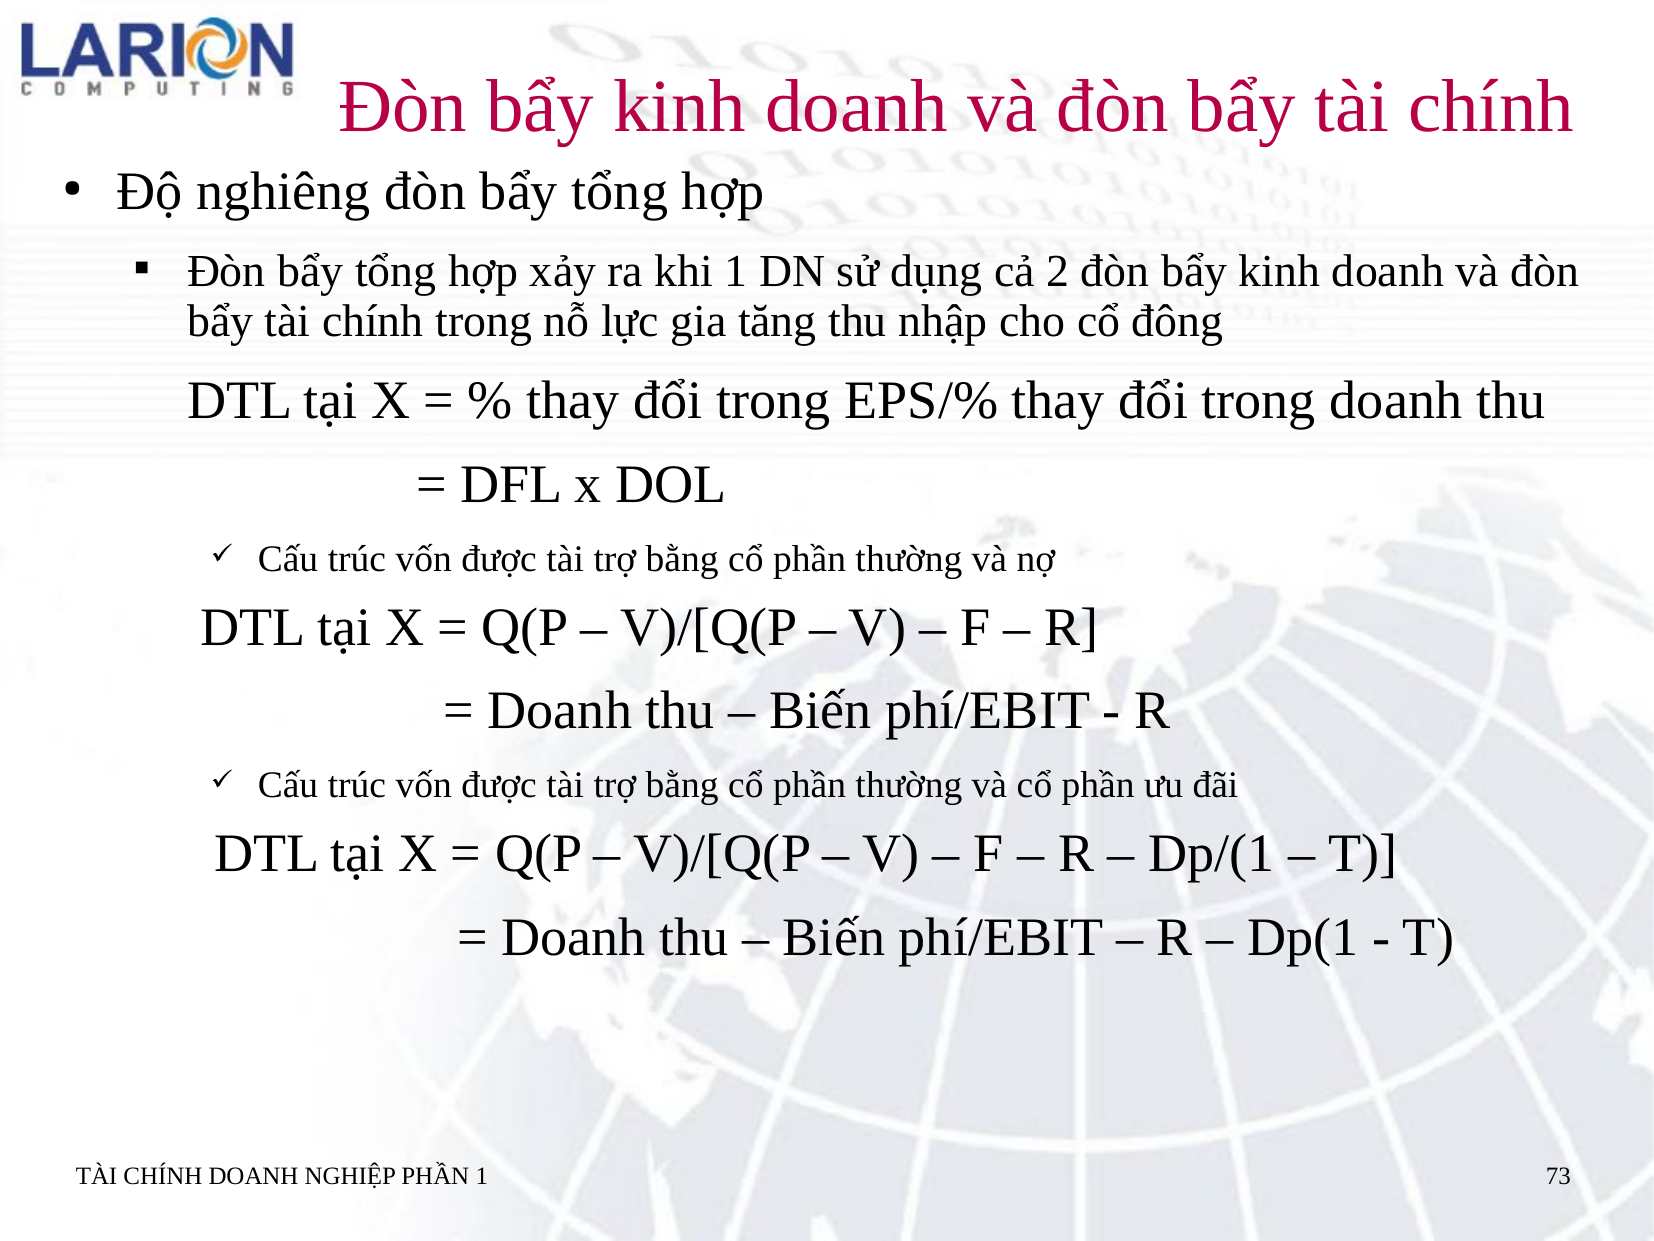

# Đòn bẩy kinh doanh và đòn bẩy tài chính
Độ nghiêng đòn bẩy tổng hợp
Đòn bẩy tổng hợp xảy ra khi 1 DN sử dụng cả 2 đòn bẩy kinh doanh và đòn bẩy tài chính trong nỗ lực gia tăng thu nhập cho cổ đông
DTL tại X = % thay đổi trong EPS/% thay đổi trong doanh thu
 = DFL x DOL
Cấu trúc vốn được tài trợ bằng cổ phần thường và nợ
 DTL tại X = Q(P – V)/[Q(P – V) – F – R]
 = Doanh thu – Biến phí/EBIT - R
Cấu trúc vốn được tài trợ bằng cổ phần thường và cổ phần ưu đãi
 DTL tại X = Q(P – V)/[Q(P – V) – F – R – Dp/(1 – T)]
 = Doanh thu – Biến phí/EBIT – R – Dp(1 - T)
TÀI CHÍNH DOANH NGHIỆP PHẦN 1
73